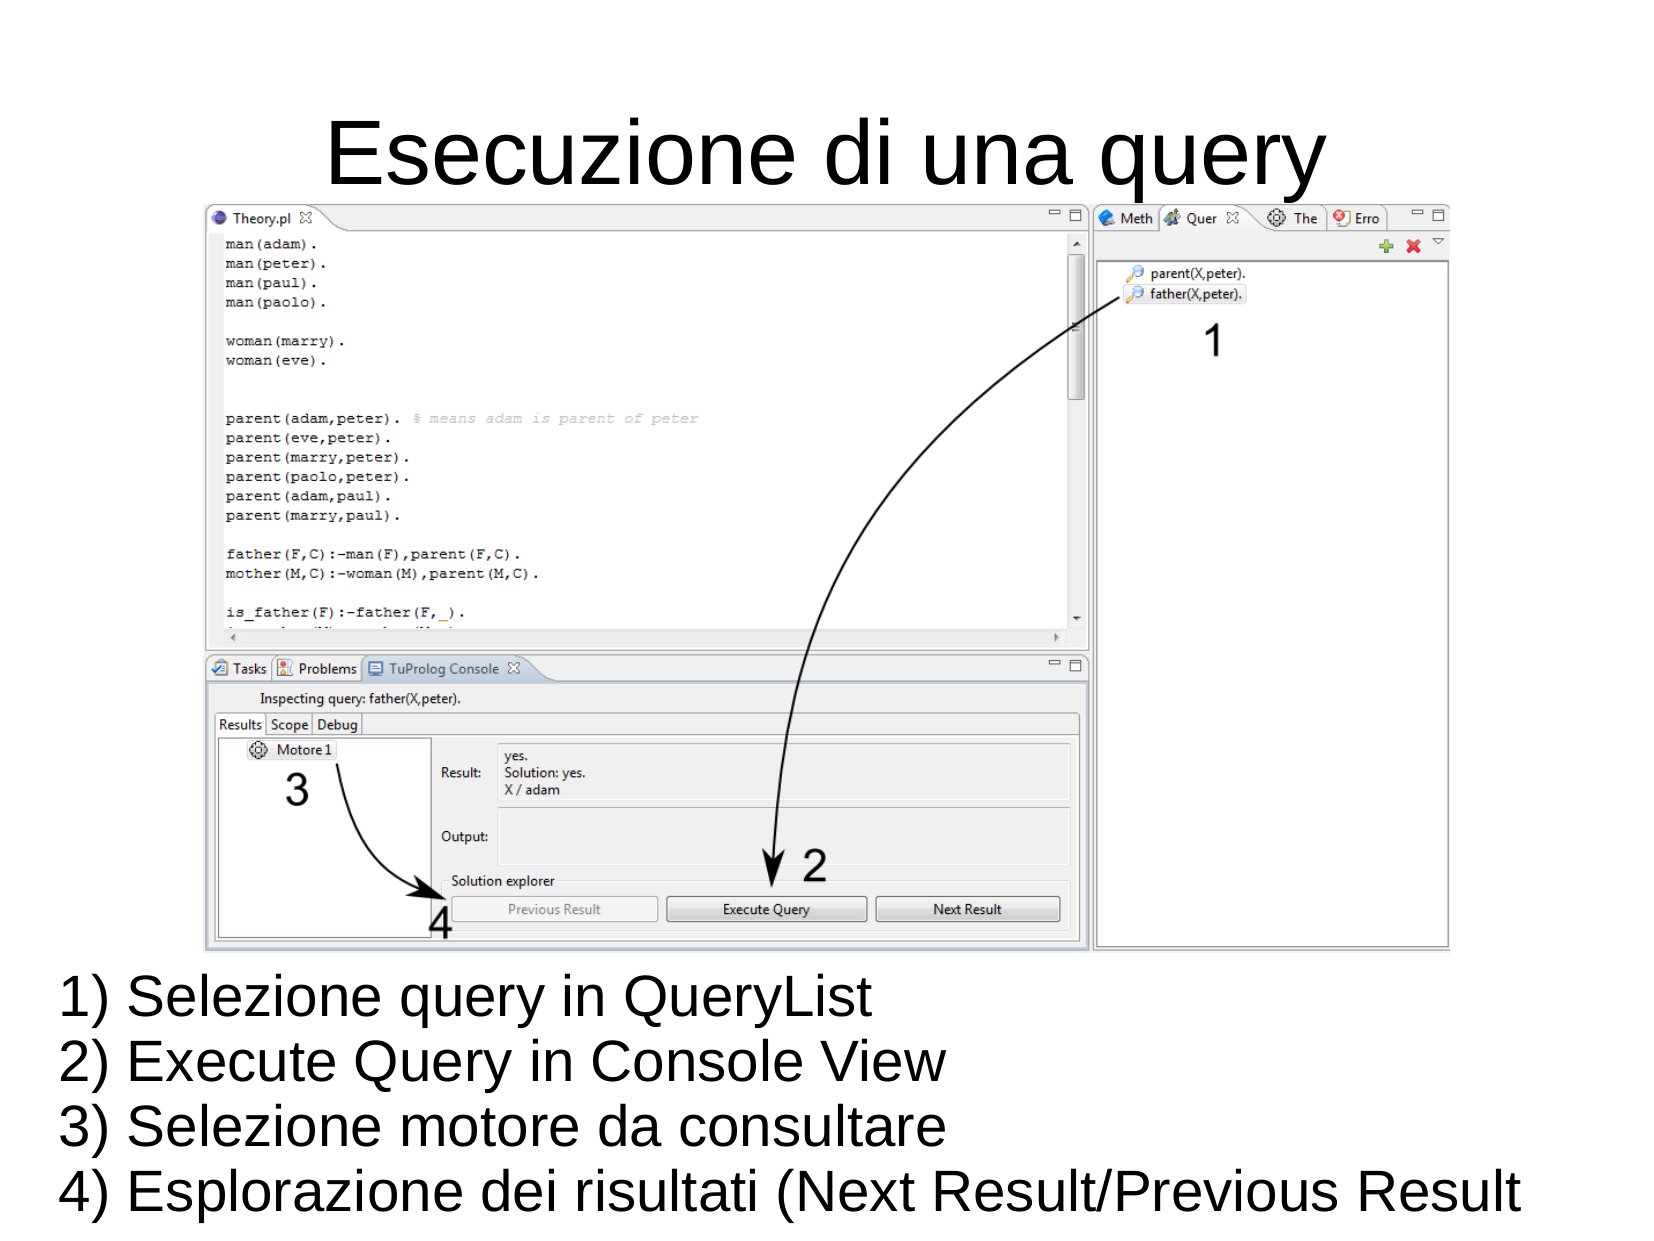

# Esecuzione di una query
1) Selezione query in QueryList
2) Execute Query in Console View
3) Selezione motore da consultare
4) Esplorazione dei risultati (Next Result/Previous Result